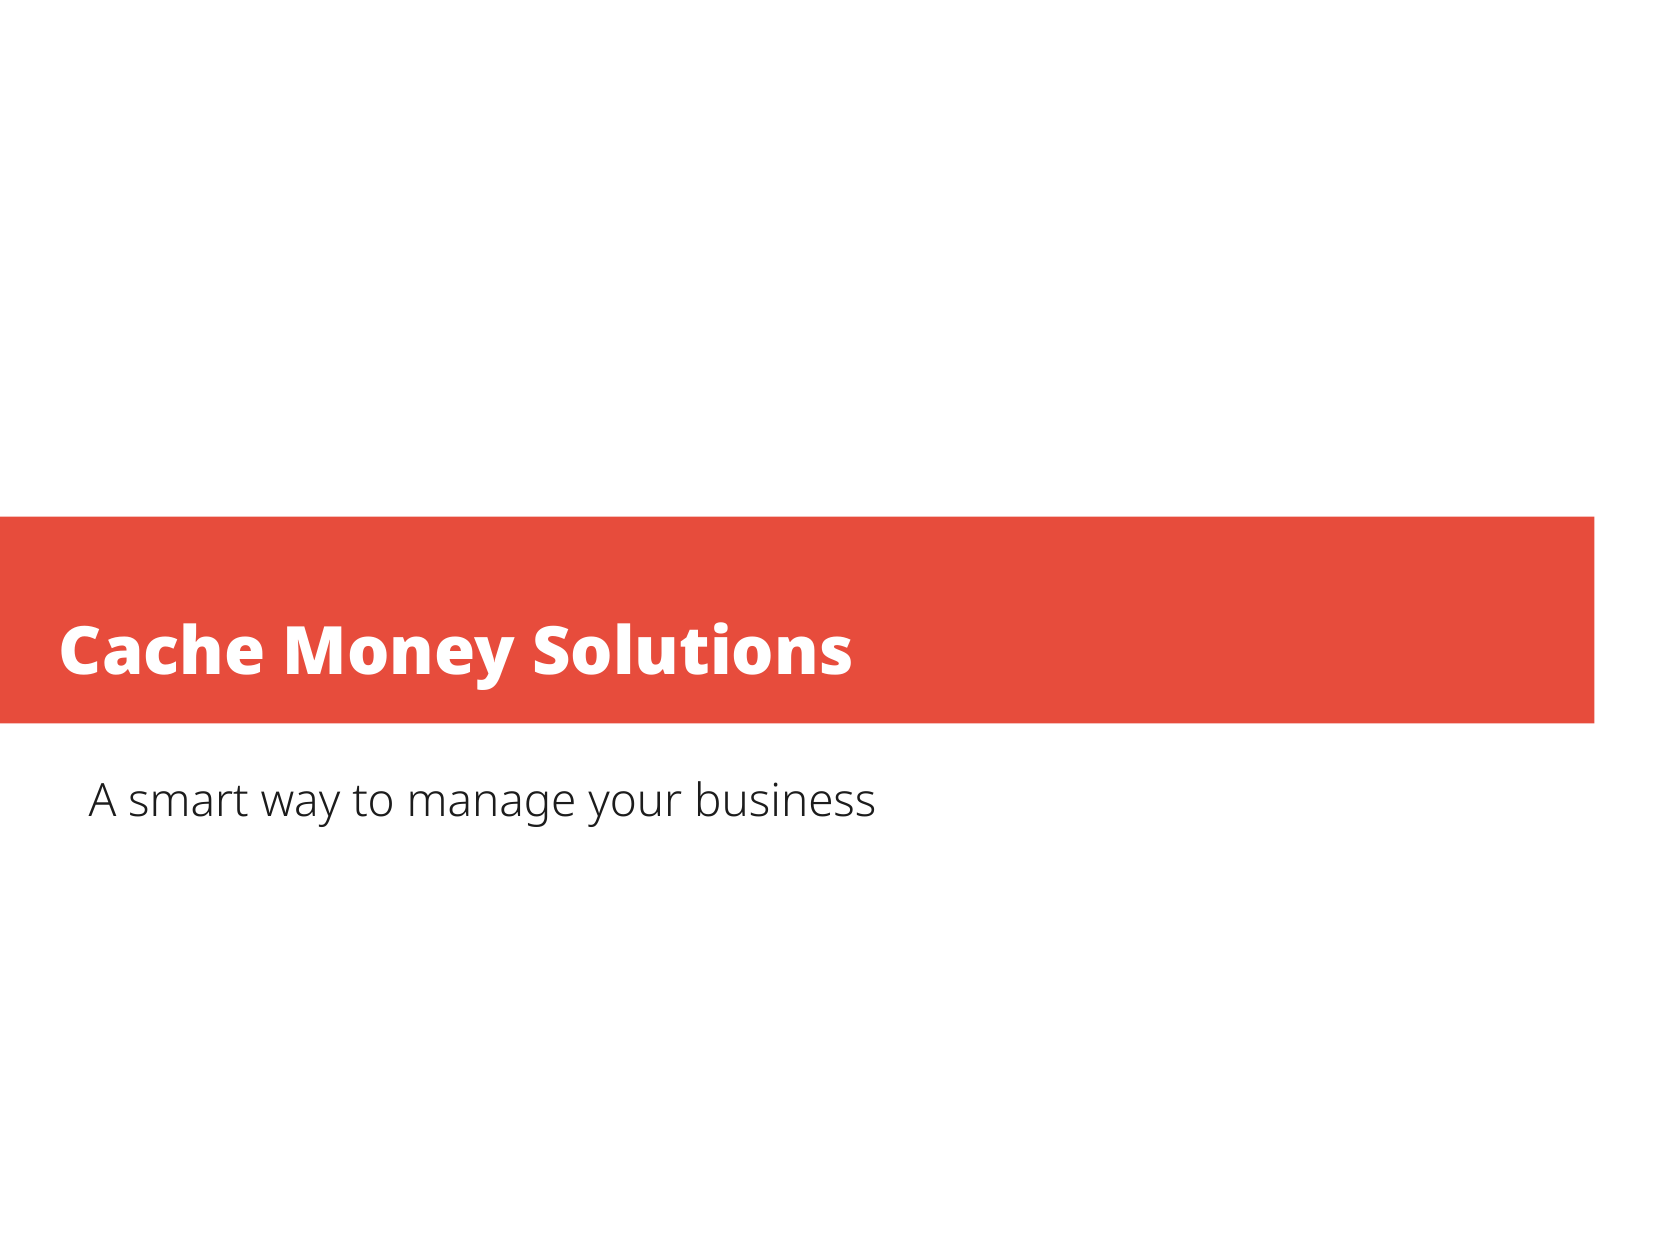

# Cache Money Solutions
A smart way to manage your business